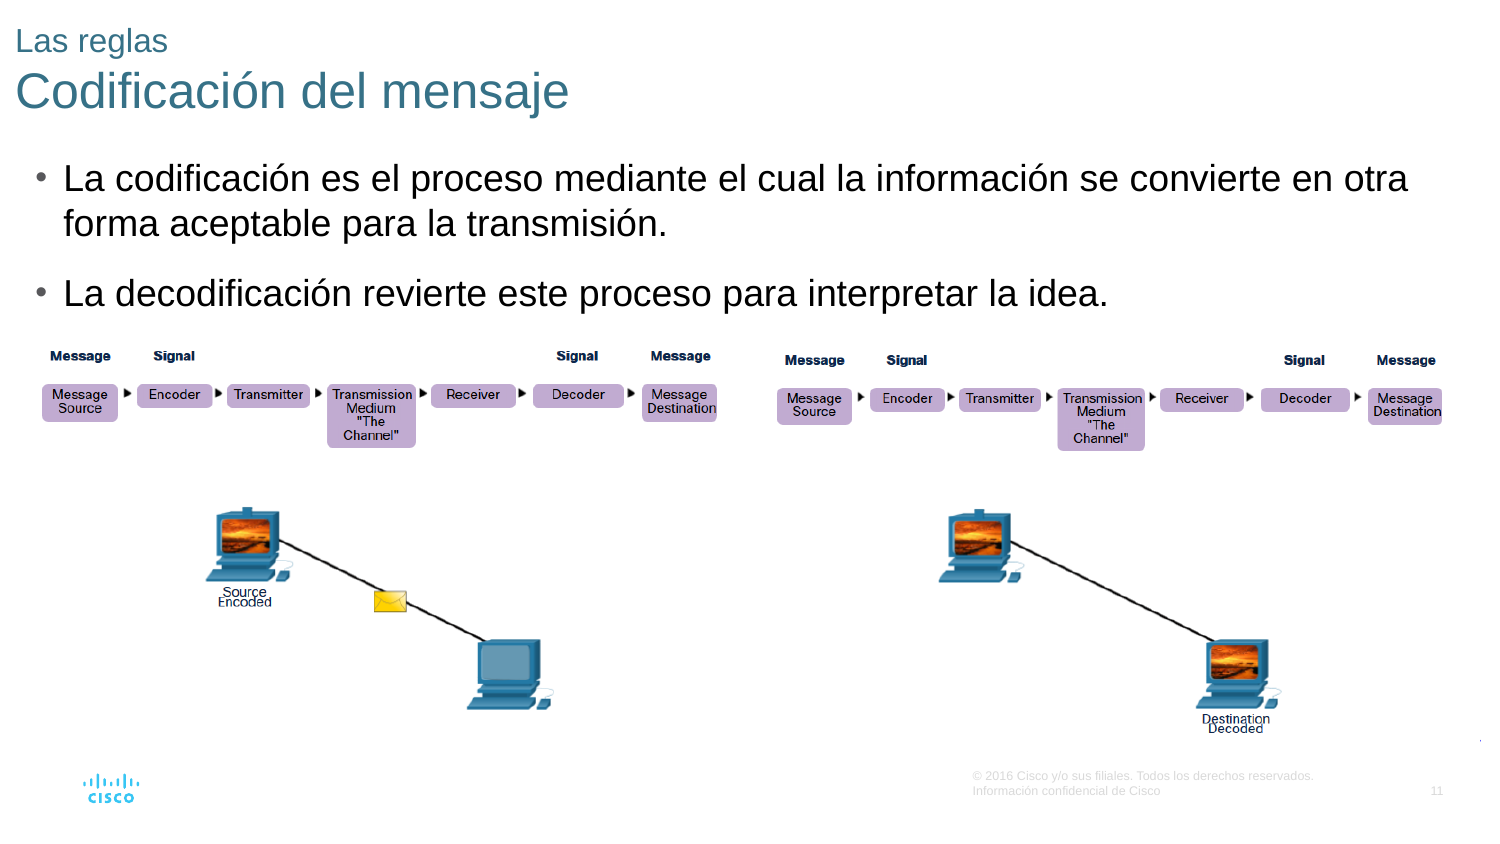

# Las reglas Codificación del mensaje
La codificación es el proceso mediante el cual la información se convierte en otra forma aceptable para la transmisión.
La decodificación revierte este proceso para interpretar la idea.